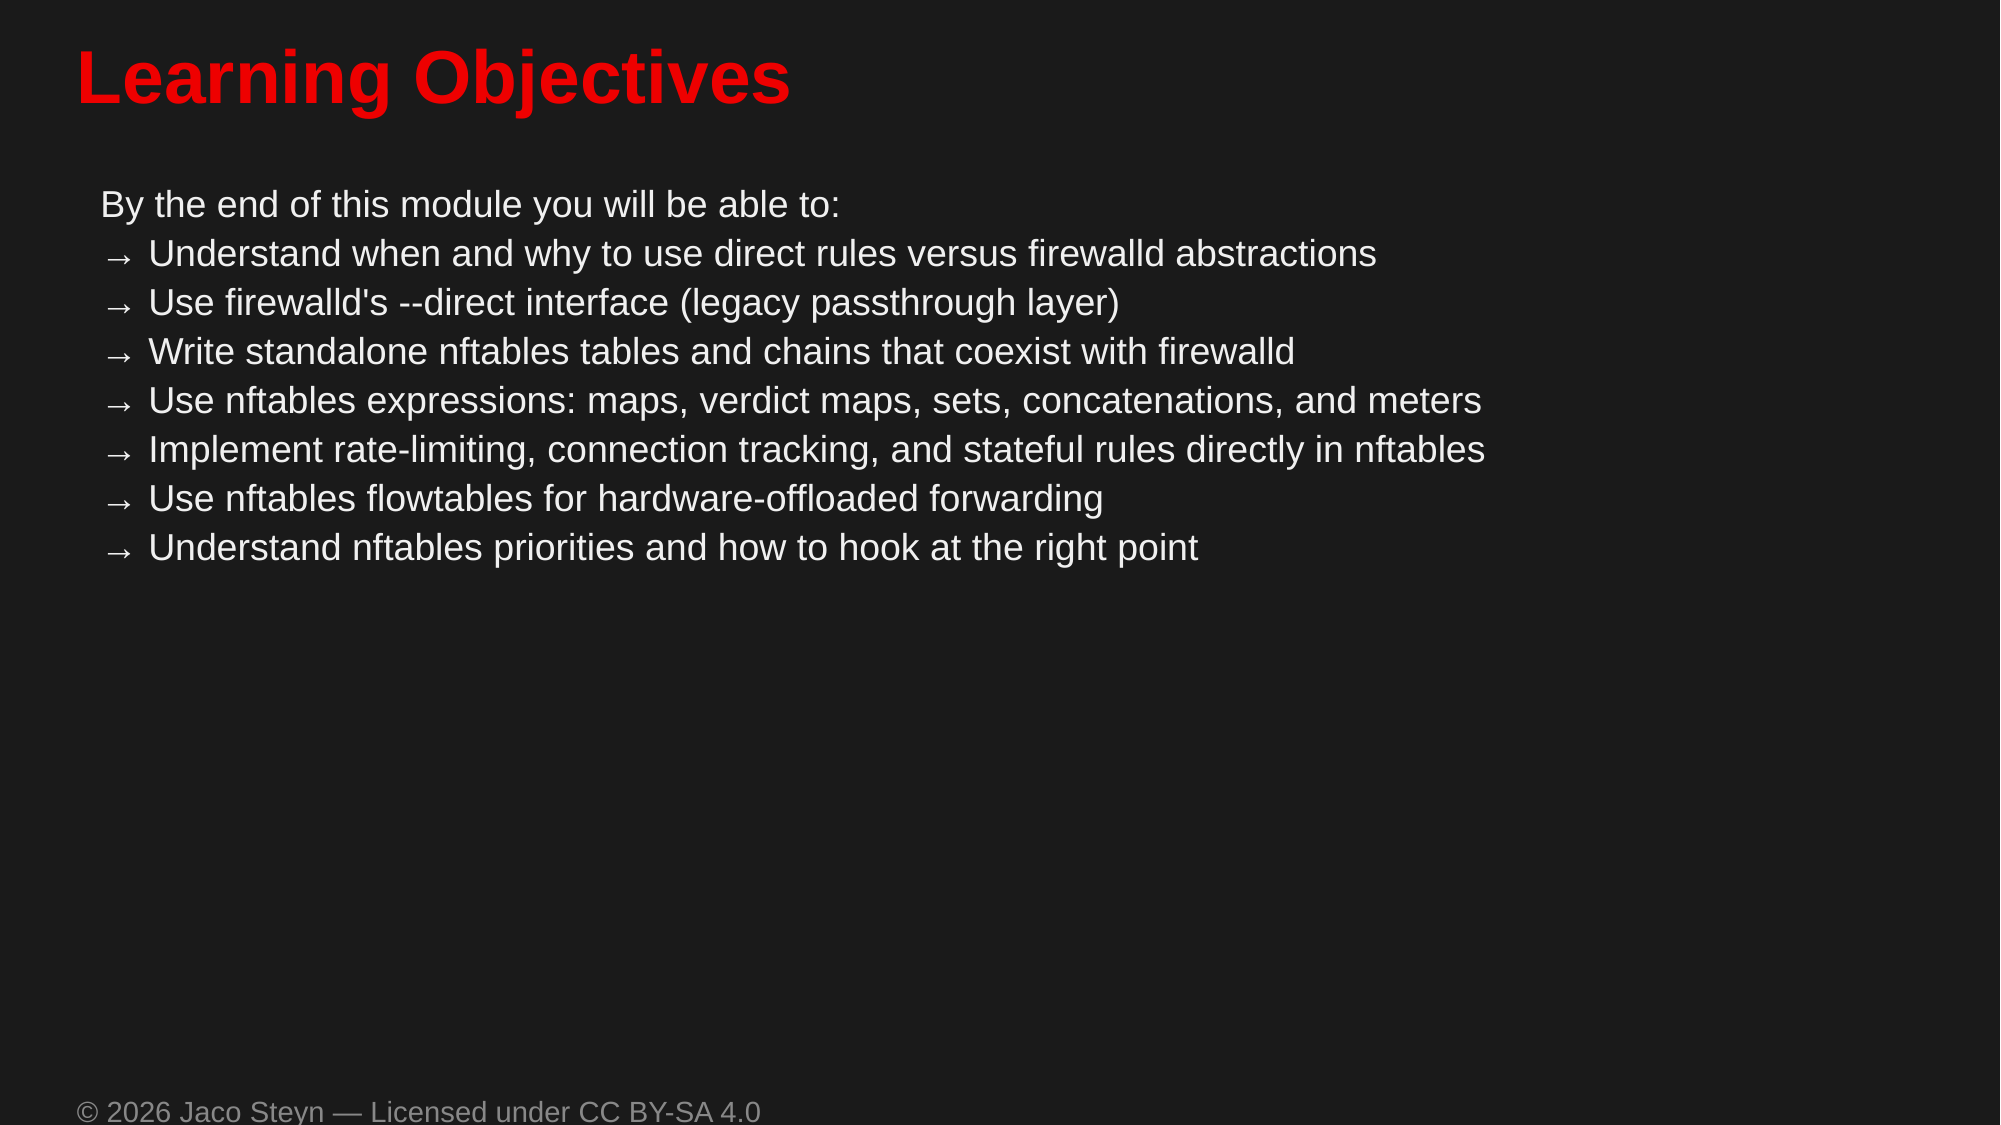

Learning Objectives
By the end of this module you will be able to:
→ Understand when and why to use direct rules versus firewalld abstractions
→ Use firewalld's --direct interface (legacy passthrough layer)
→ Write standalone nftables tables and chains that coexist with firewalld
→ Use nftables expressions: maps, verdict maps, sets, concatenations, and meters
→ Implement rate-limiting, connection tracking, and stateful rules directly in nftables
→ Use nftables flowtables for hardware-offloaded forwarding
→ Understand nftables priorities and how to hook at the right point
© 2026 Jaco Steyn — Licensed under CC BY-SA 4.0